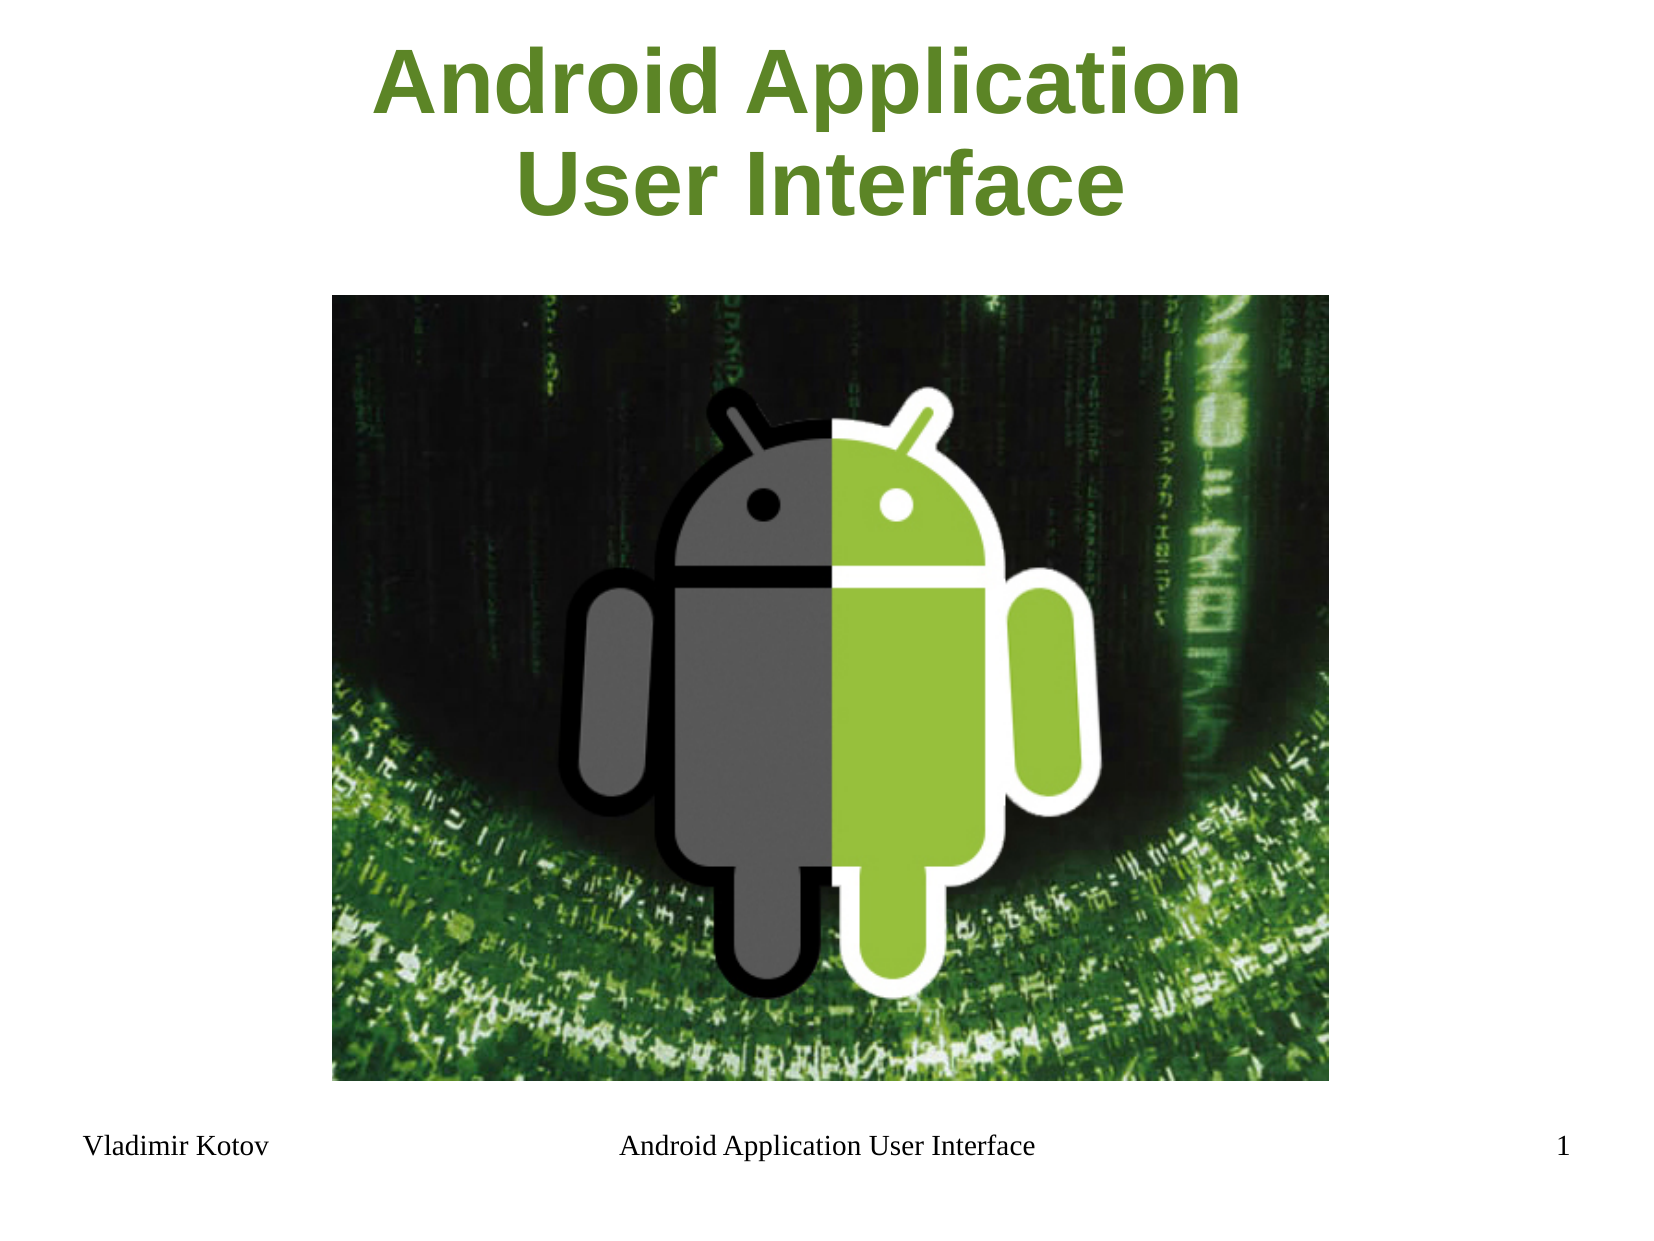

# Android Application User Interface
Vladimir Kotov
Android Application User Interface
1